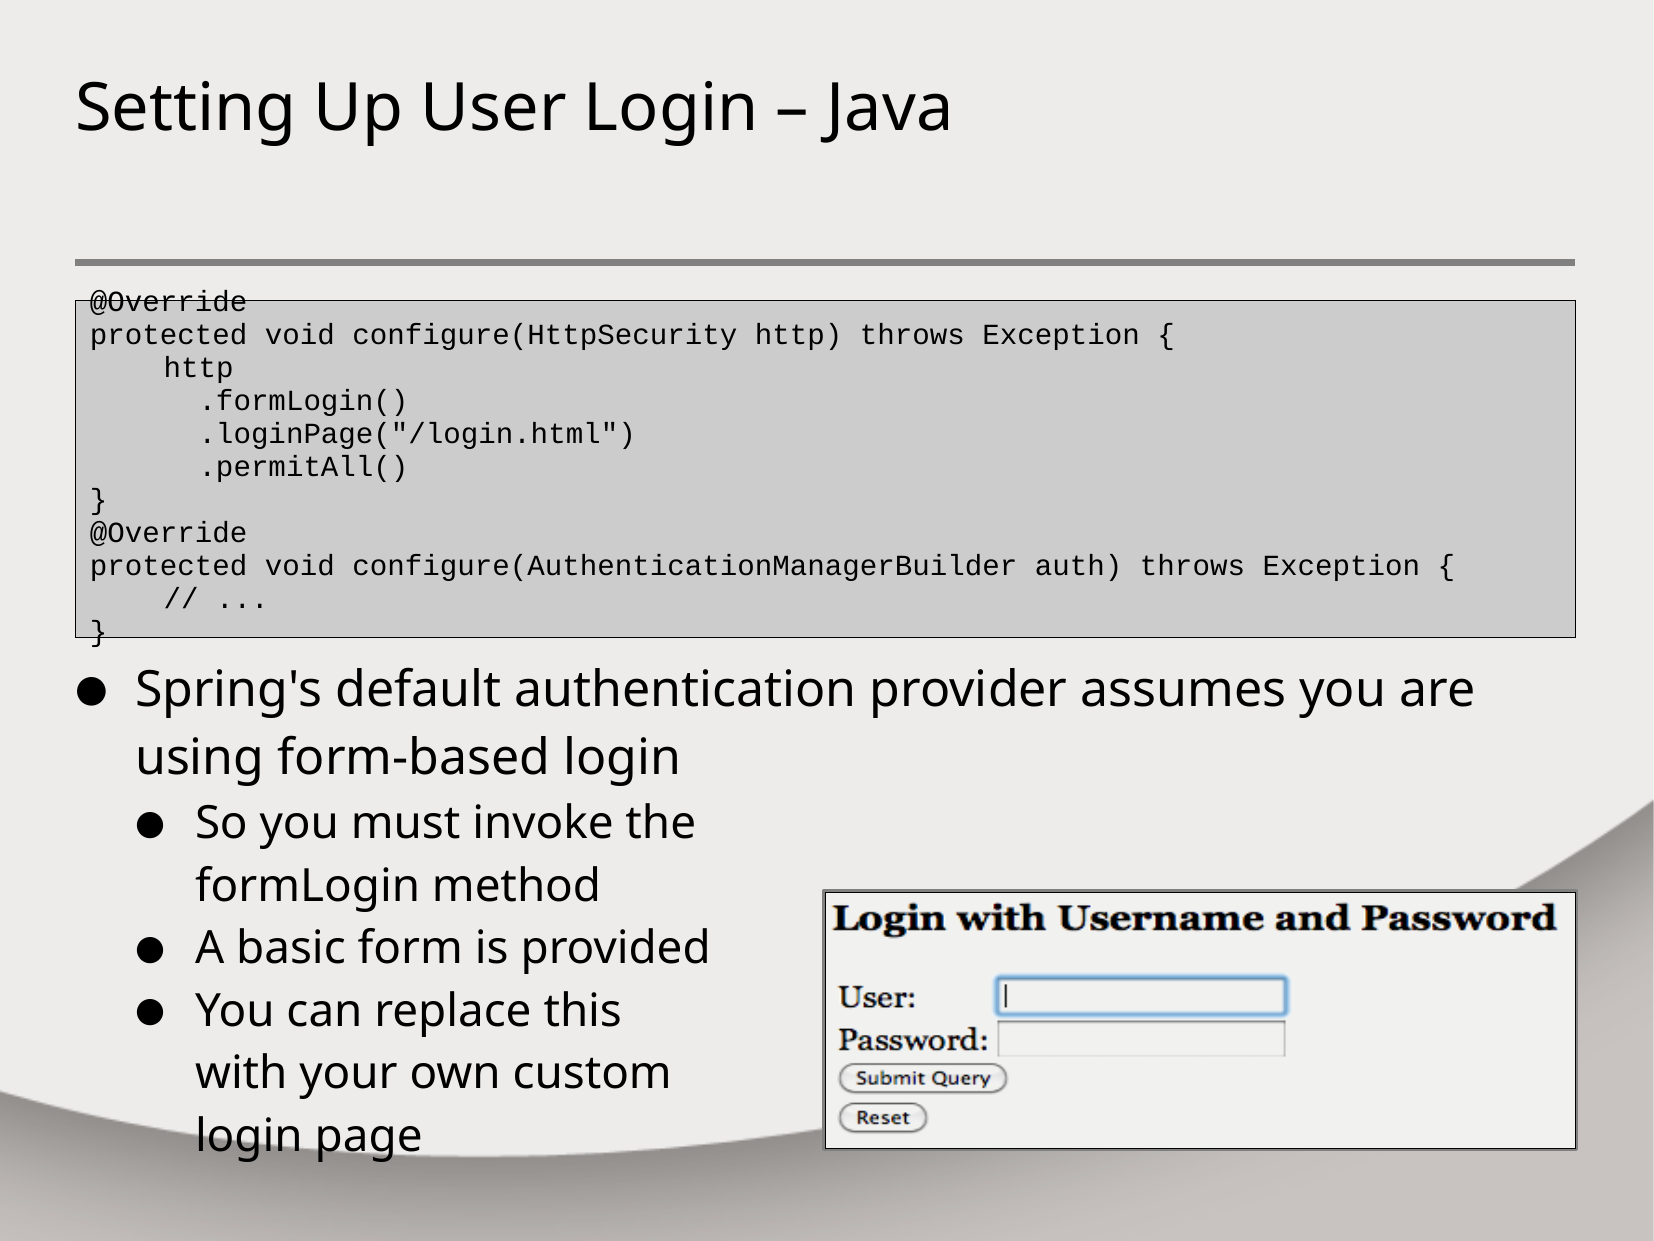

# Setting Up User Login – Java
@Override
protected void configure(HttpSecurity http) throws Exception {
	http
	 .formLogin()
	 .loginPage("/login.html")
	 .permitAll()
}
@Override
protected void configure(AuthenticationManagerBuilder auth) throws Exception {
	// ...
}
Spring's default authentication provider assumes you are using form-based login
So you must invoke the
formLogin method
A basic form is provided
You can replace this
with your own custom
login page